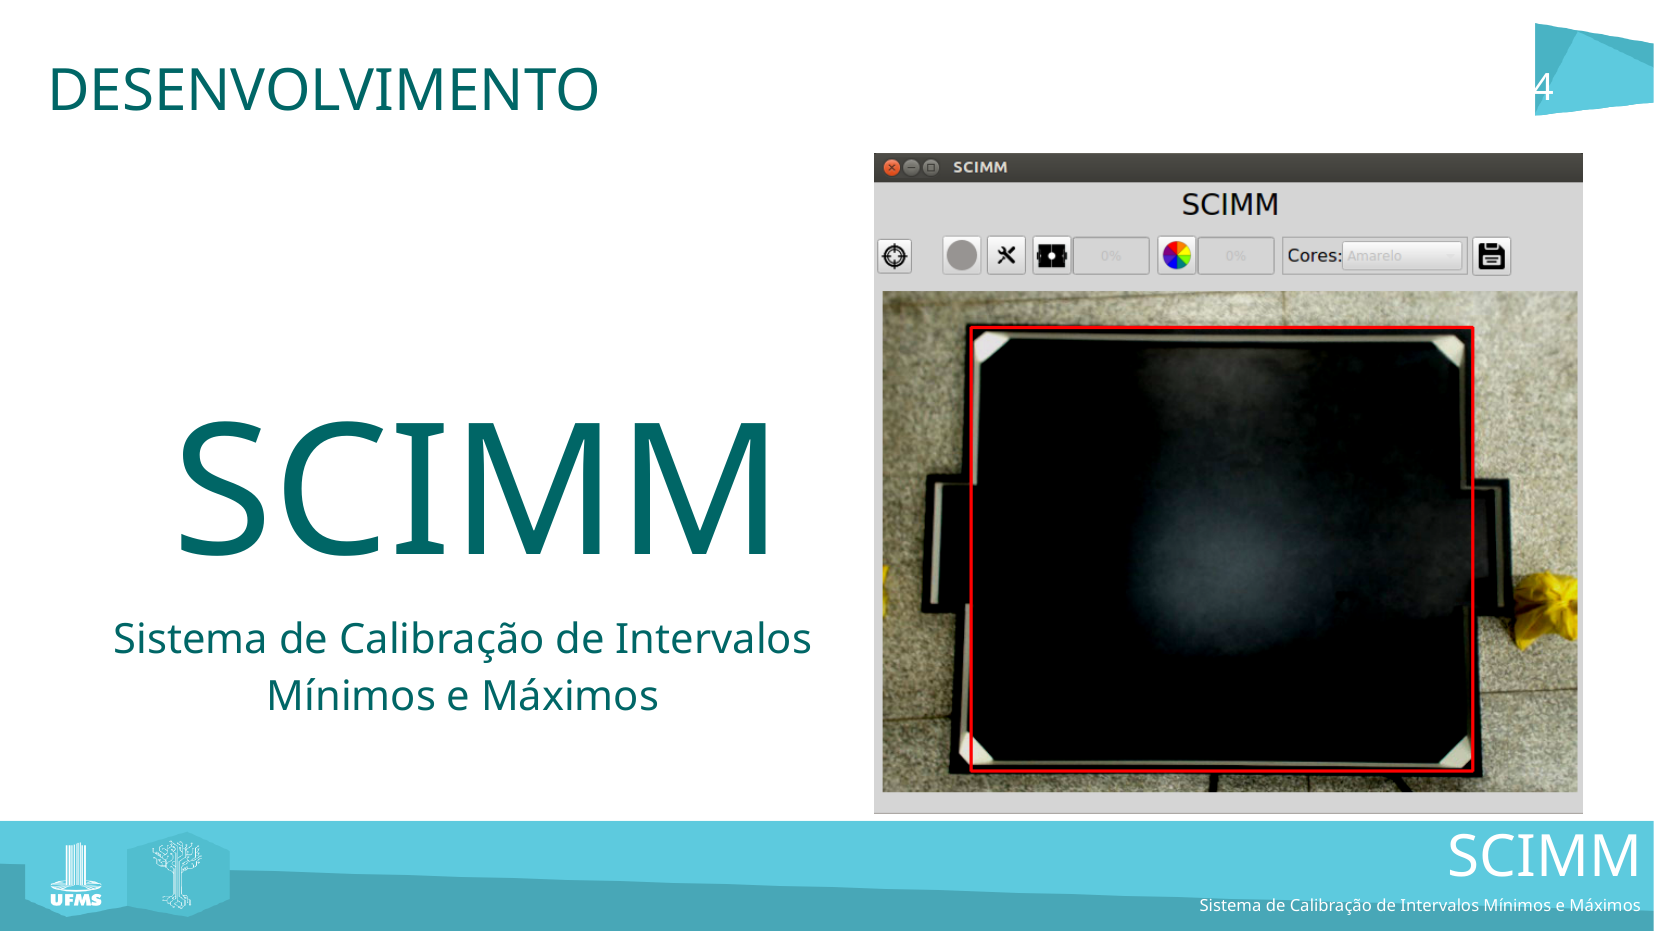

DESENVOLVIMENTO
SCIMM
Sistema de Calibração de Intervalos Mínimos e Máximos
SCIMM
Sistema de Calibração de Intervalos Mínimos e Máximos
# Técnologias
Classes
Calibração Manual
Calibração Automatica